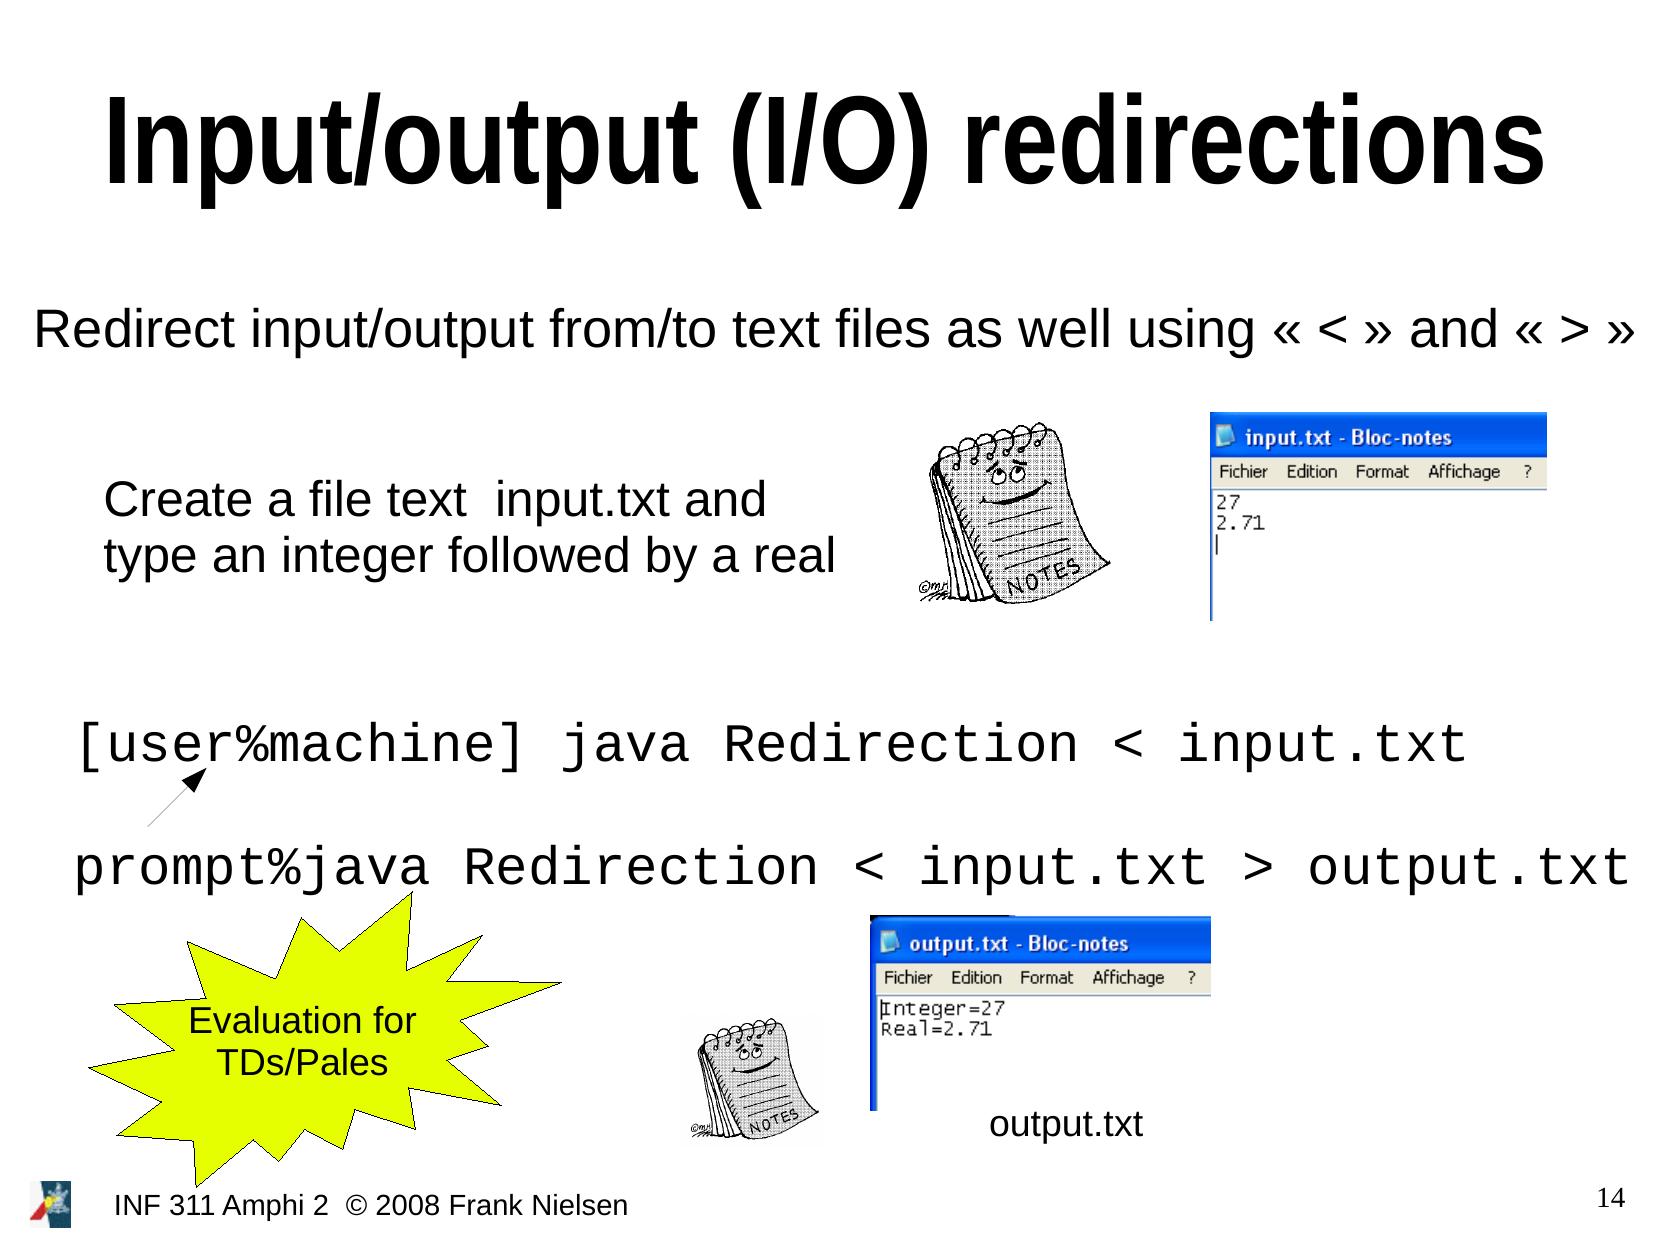

Input/output (I/O) redirections
Redirect input/output from/to text files as well using « < » and « > »
Create a file text input.txt and
type an integer followed by a real
[user%machine] java Redirection < input.txt
prompt%java Redirection < input.txt > output.txt
Evaluation for
TDs/Pales
output.txt